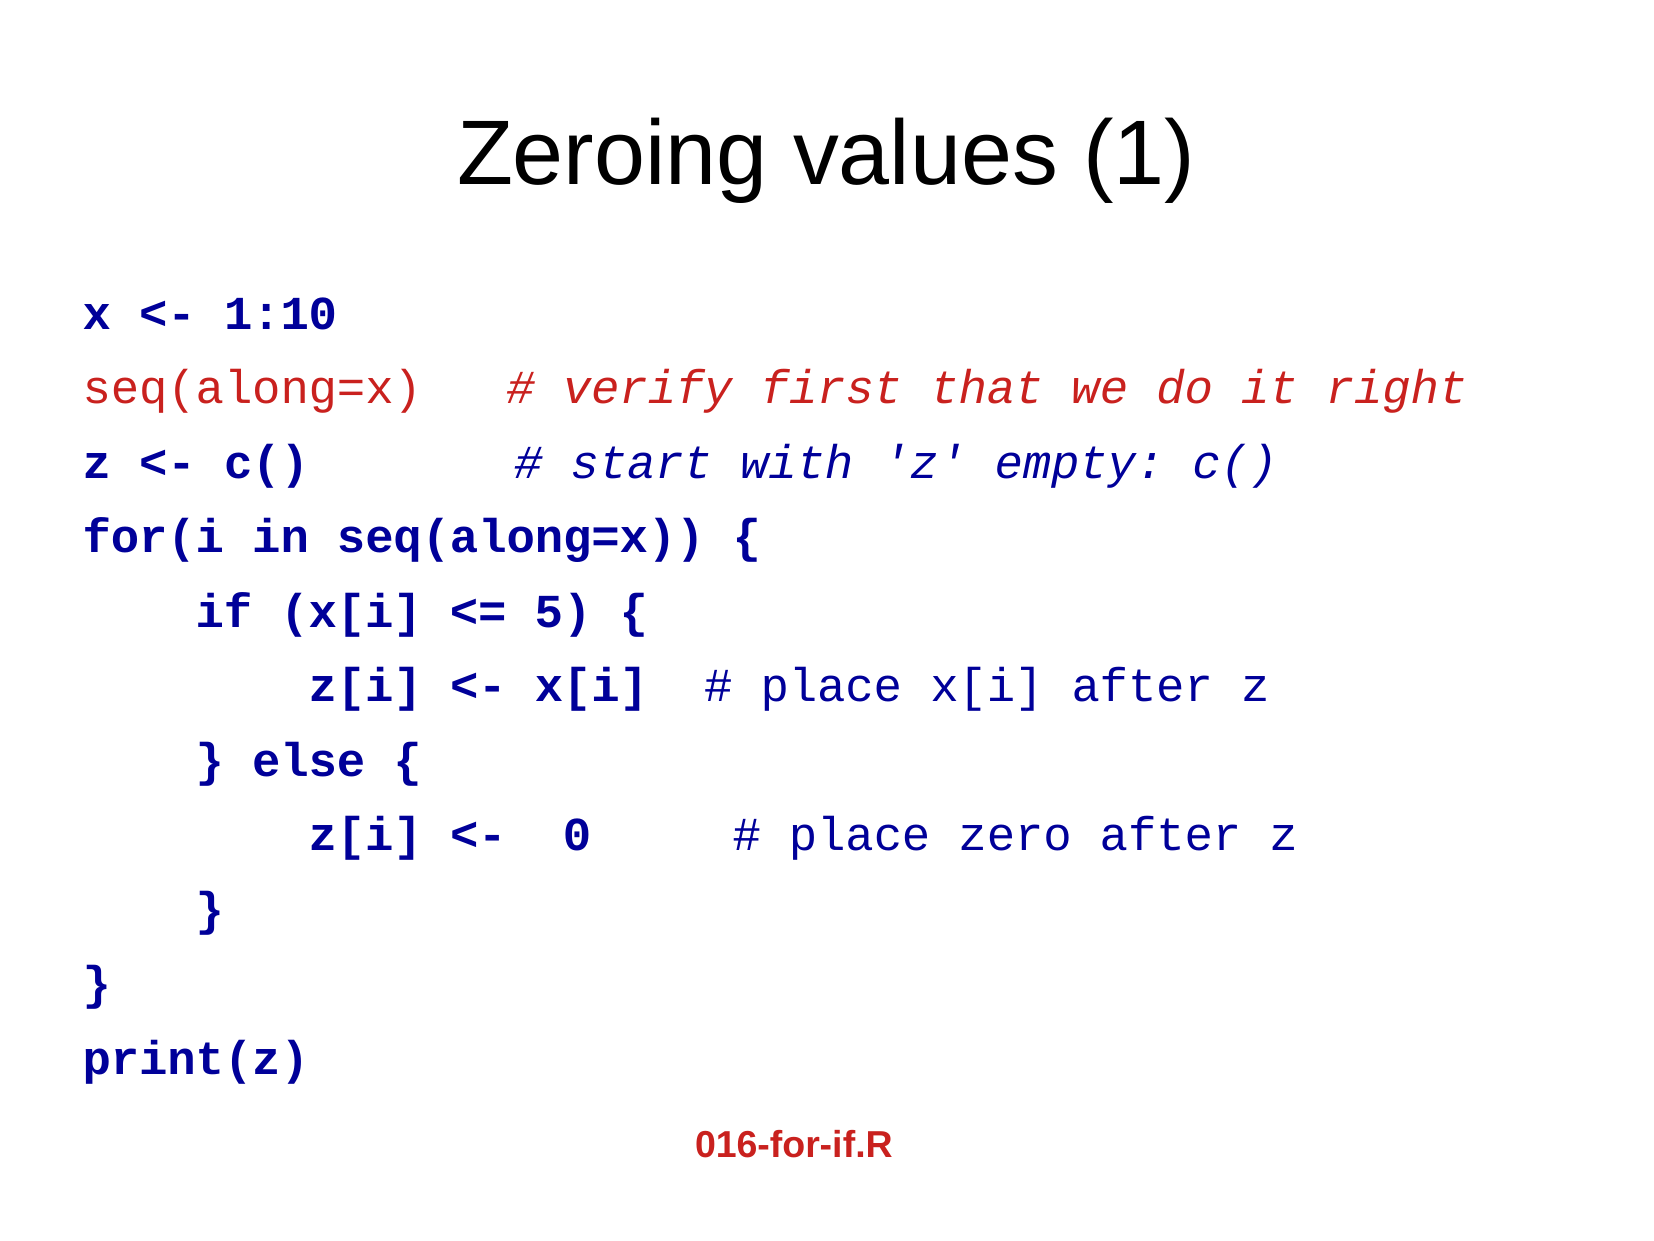

# Zeroing values (1)
x <- 1:10
seq(along=x) # verify first that we do it right
z <- c()		 # start with 'z' empty: c()
for(i in seq(along=x)) {
 if (x[i] <= 5) {
 z[i] <- x[i] # place x[i] after z
 } else {
 z[i] <- 0 # place zero after z
 }
}
print(z)
016-for-if.R